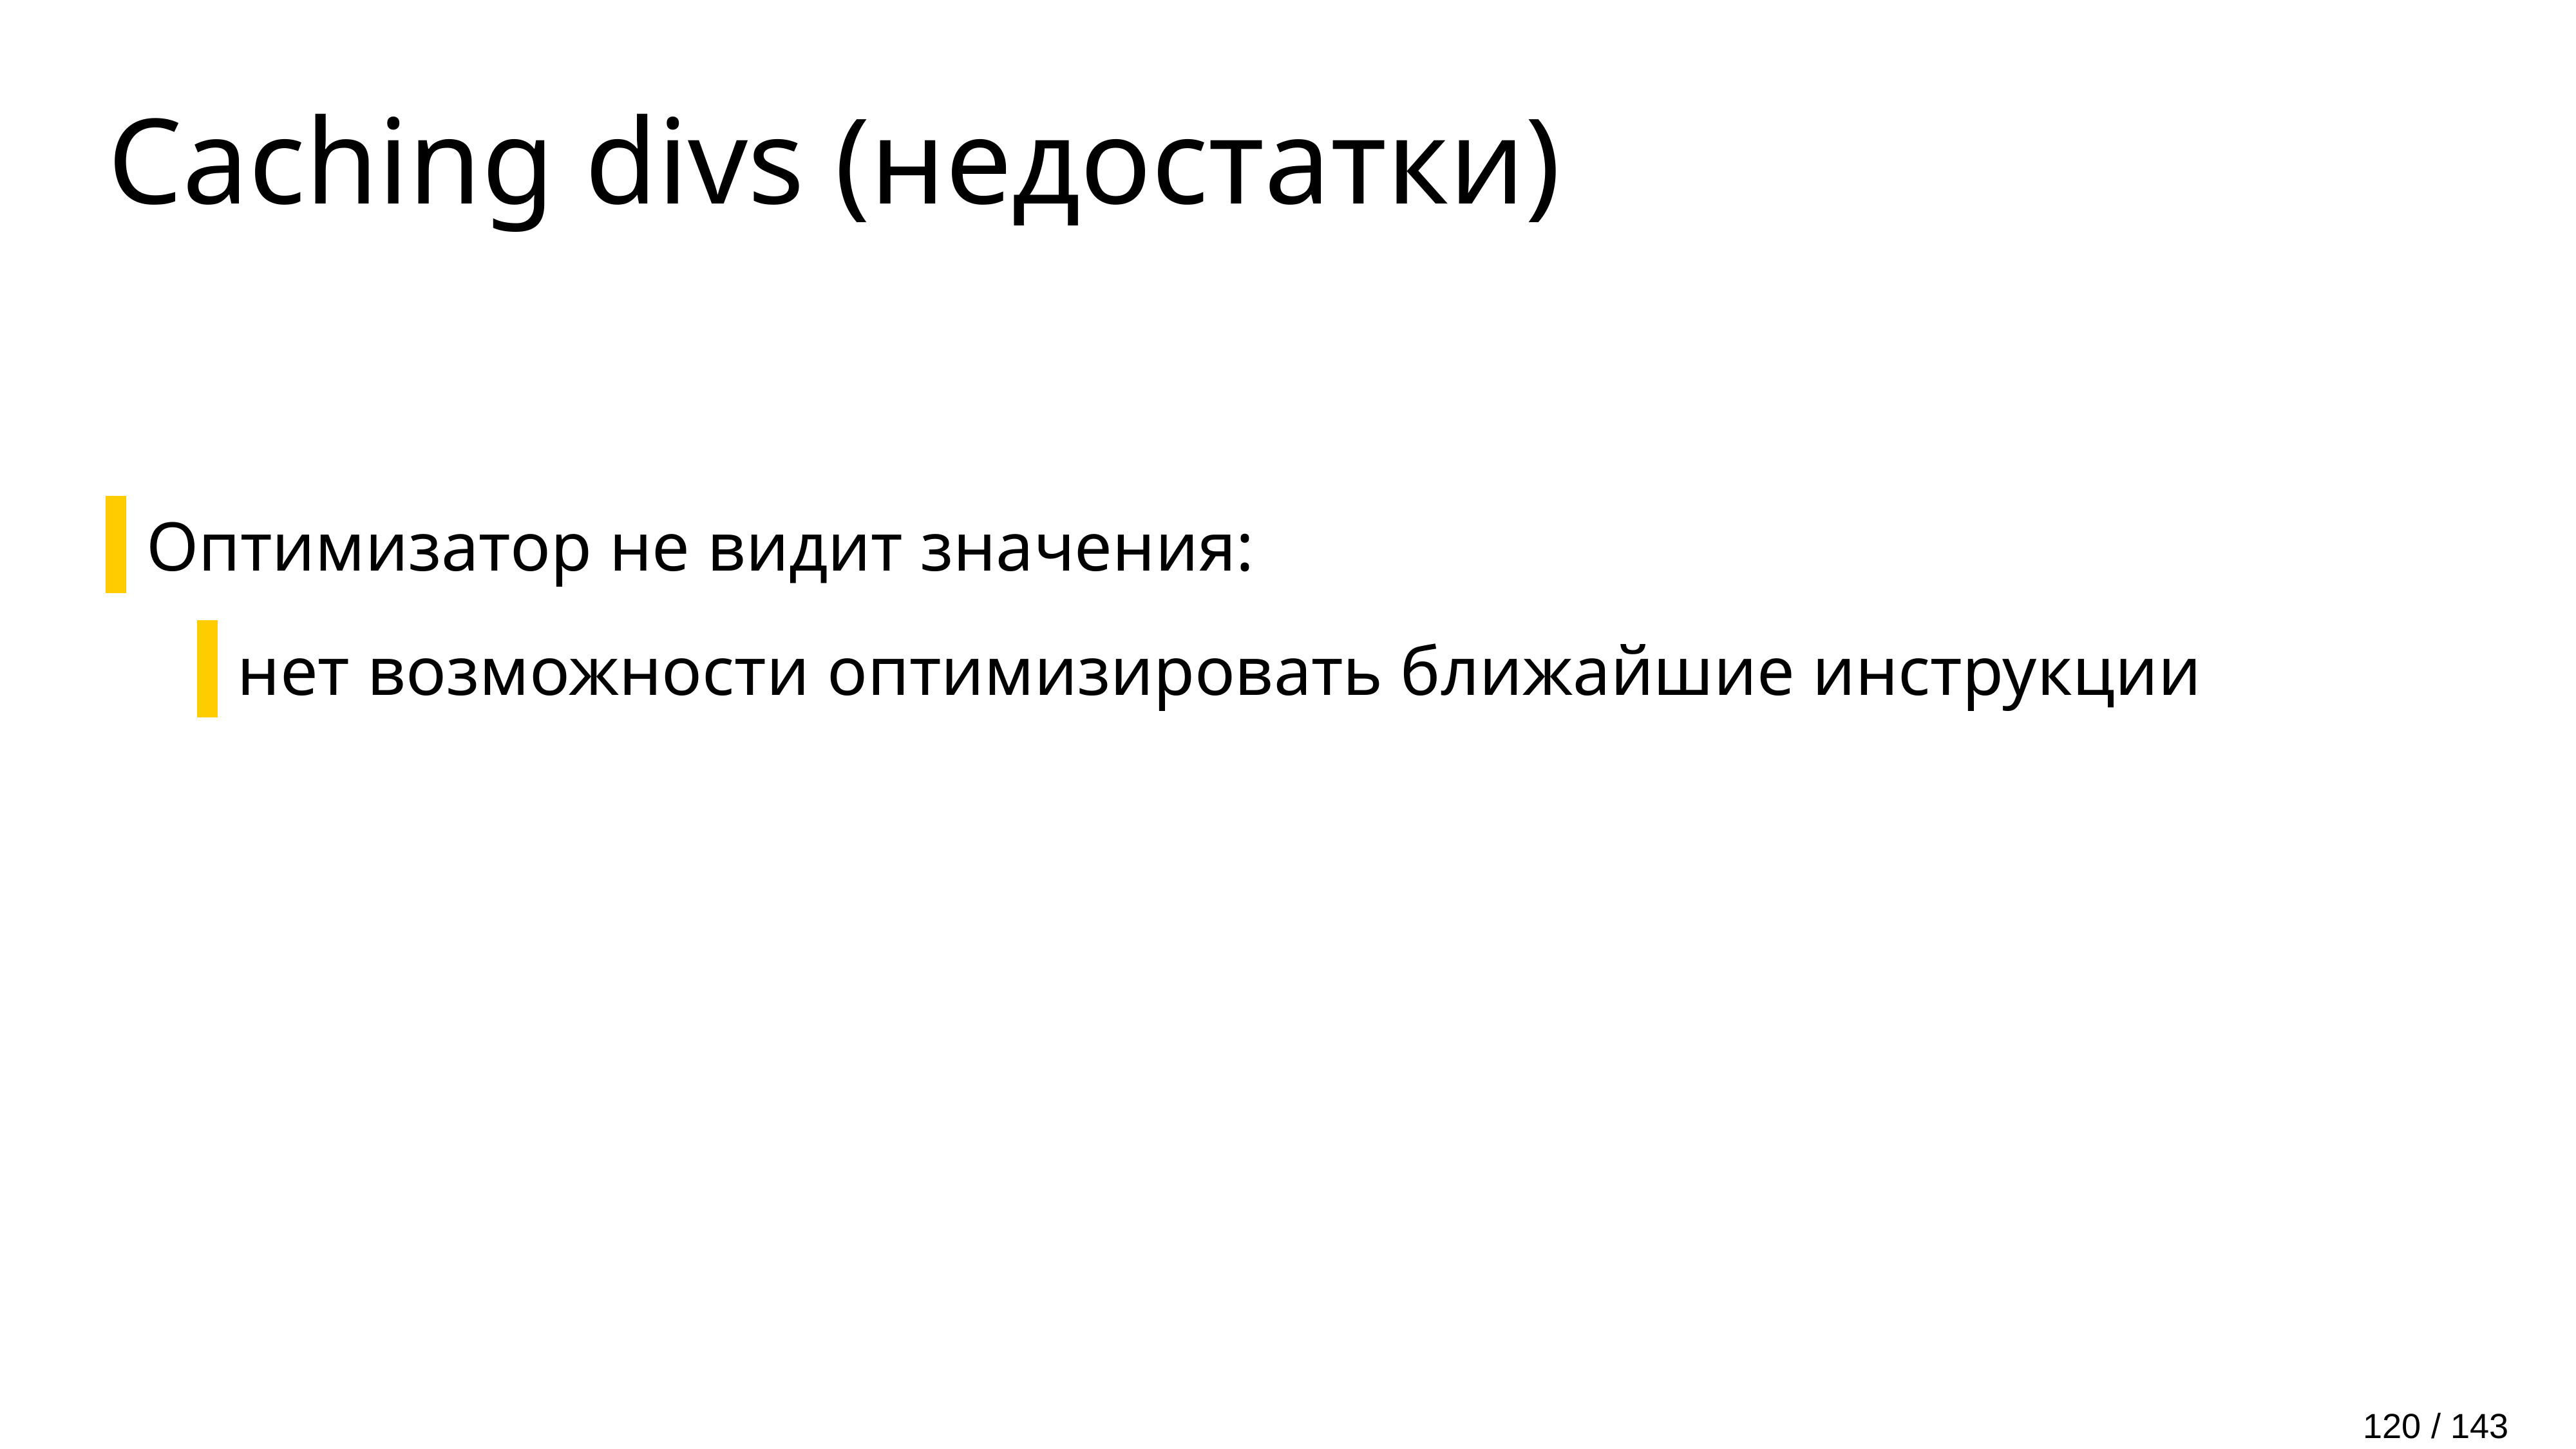

# Caching divs (недостатки)
 Оптимизатор не видит значения:
 нет возможности оптимизировать ближайшие инструкции